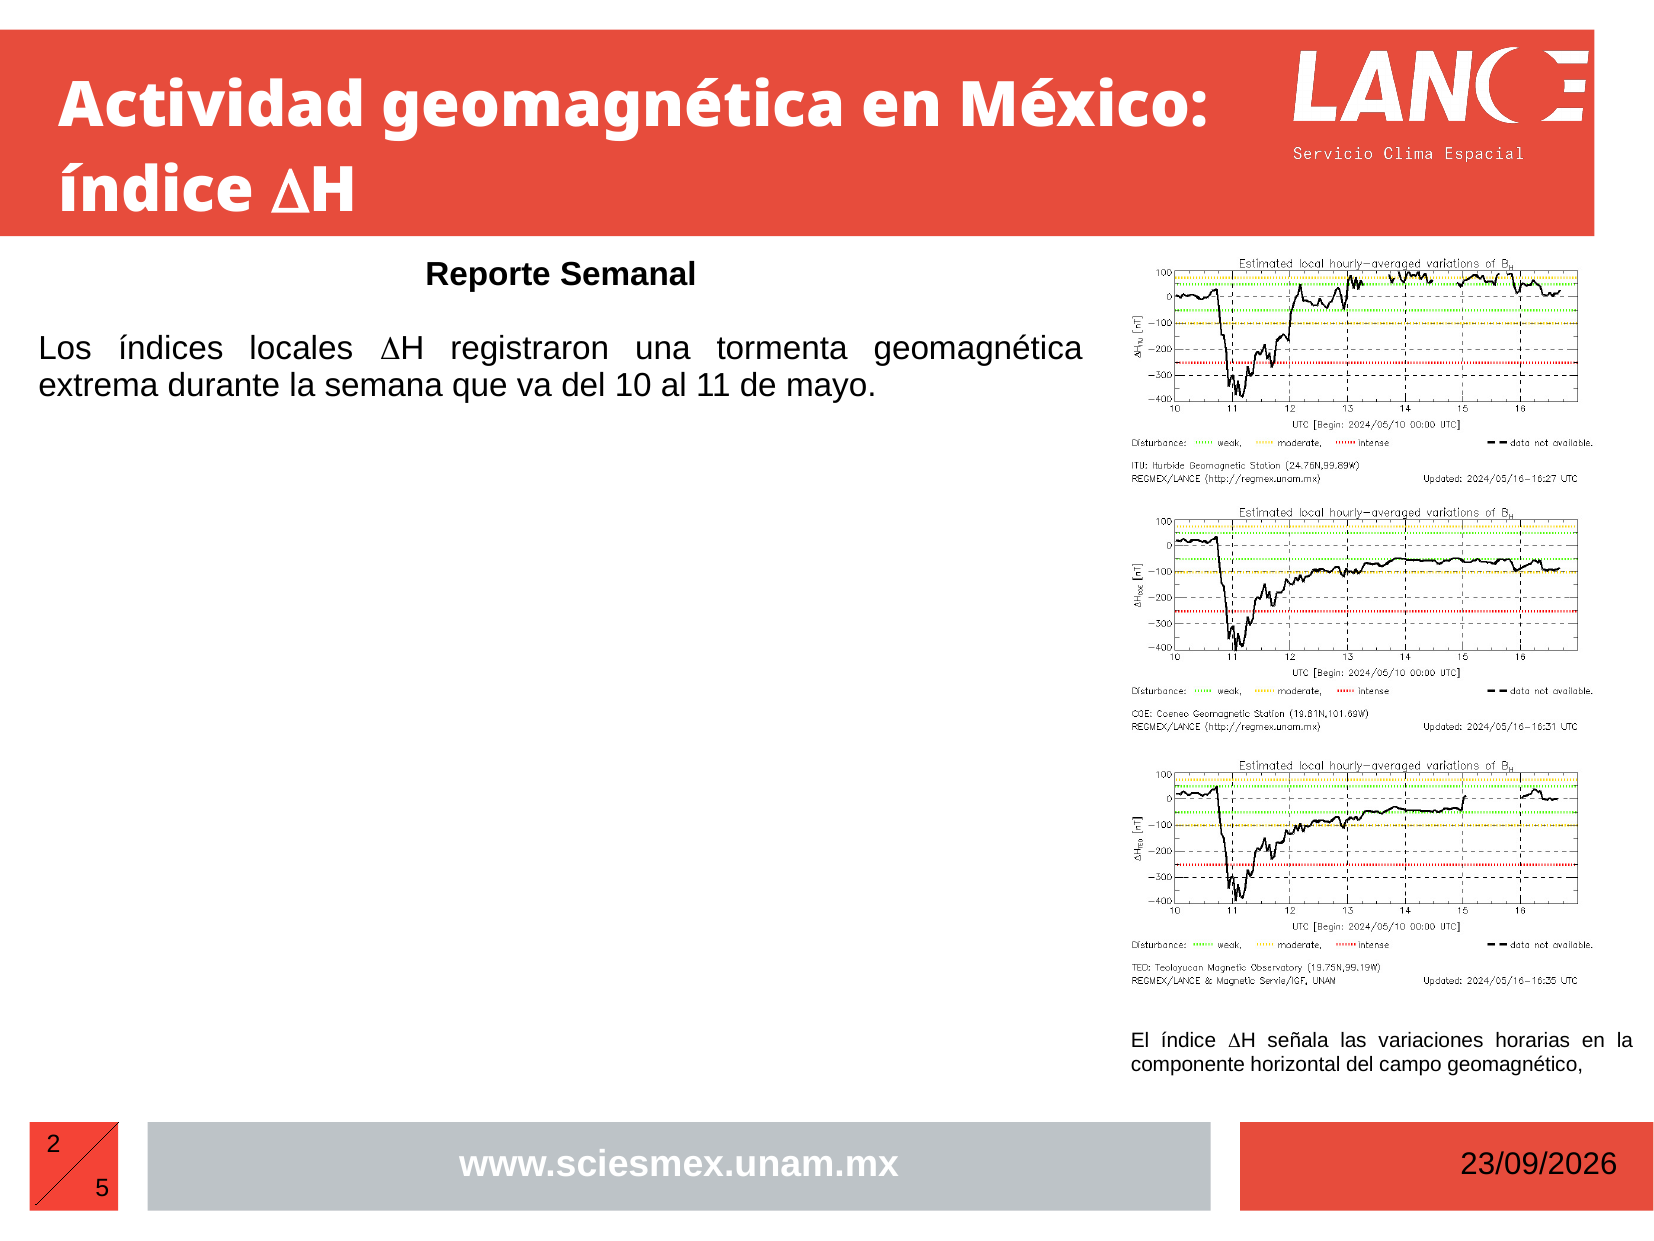

# Actividad geomagnética en México: índice DH
Reporte Semanal
Los índices locales DH registraron una tormenta geomagnética extrema durante la semana que va del 10 al 11 de mayo.
El índice DH señala las variaciones horarias en la componente horizontal del campo geomagnético,
www.sciesmex.unam.mx
5